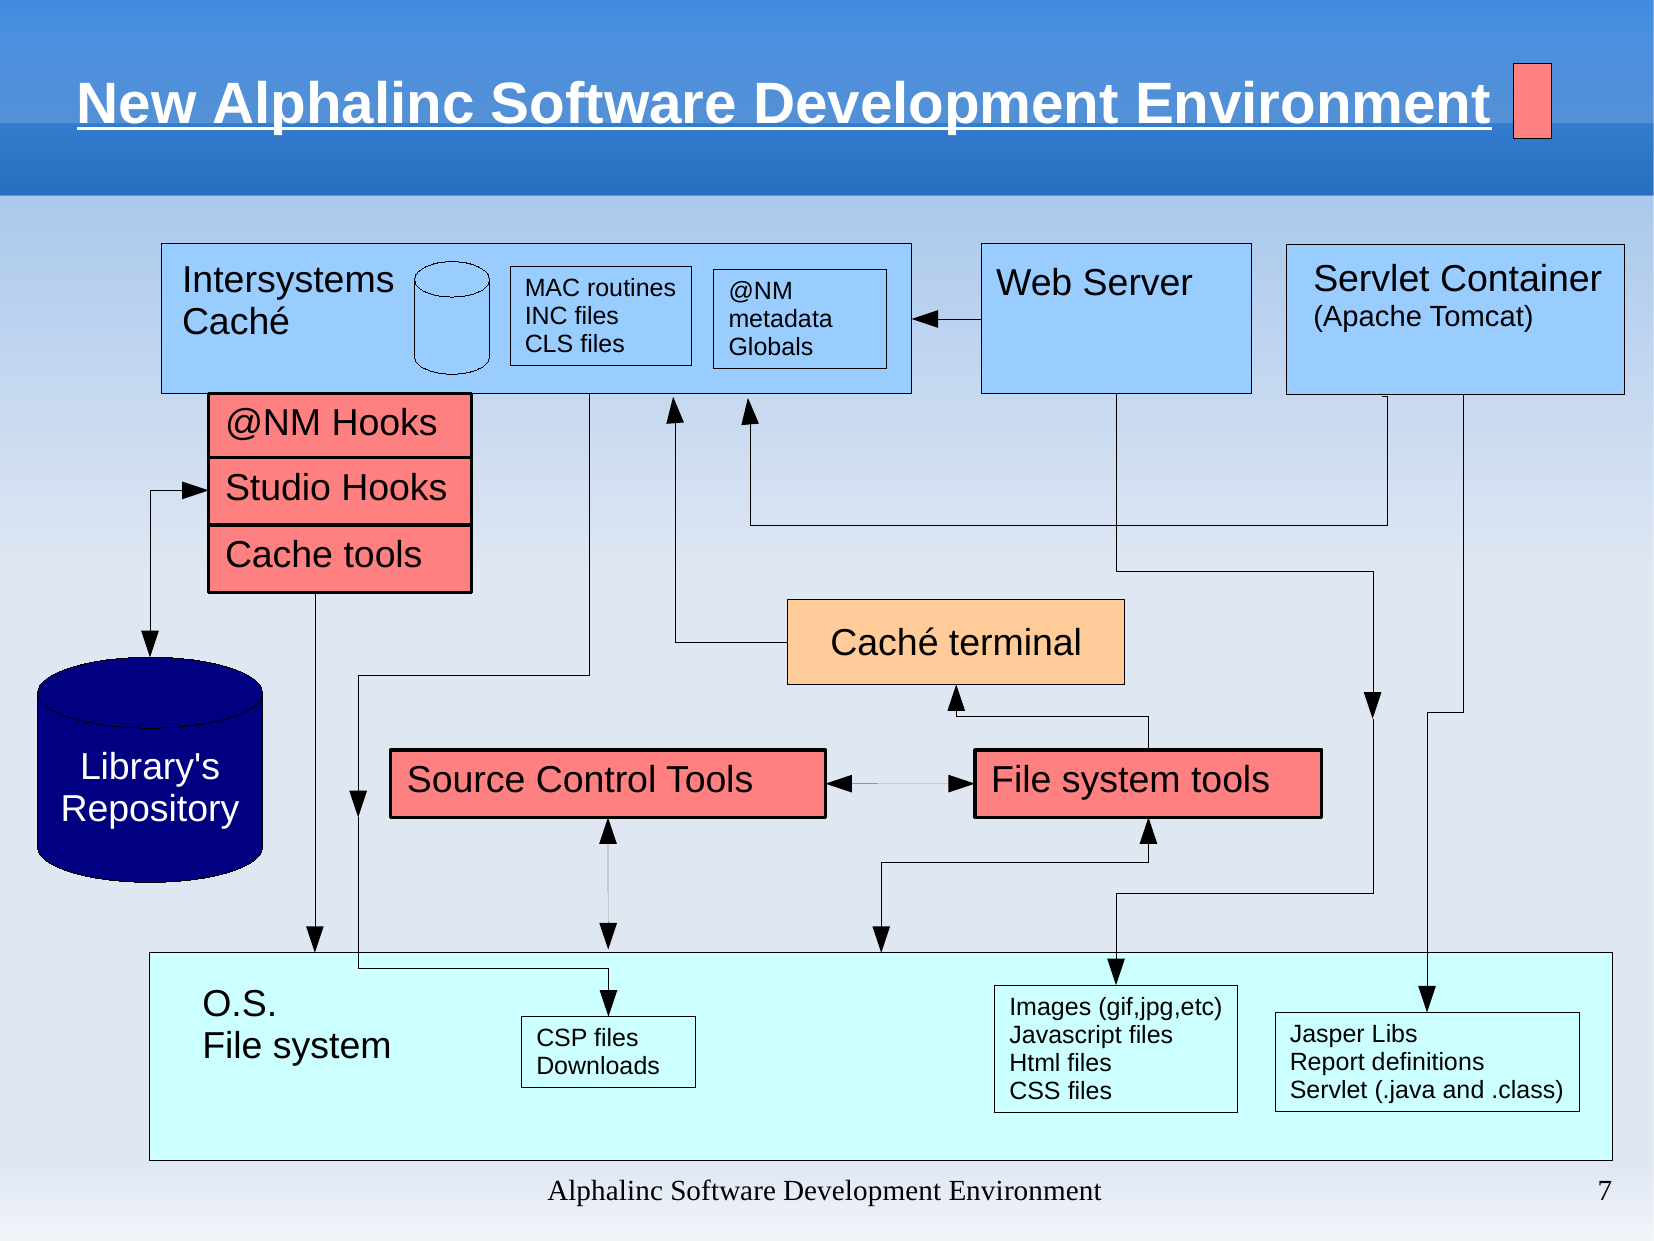

# New Alphalinc Software Development Environment
Intersystems
Caché
Web Server
Servlet Container
(Apache Tomcat)
MAC routines
INC files
CLS files
@NM metadata
Globals
@NM Hooks
Studio Hooks
Cache tools
Caché terminal
Library's
Repository
Source Control Tools
File system tools
O.S.
File system
Images (gif,jpg,etc)
Javascript files
Html files
CSS files
Jasper Libs
Report definitions
Servlet (.java and .class)
CSP files
Downloads
Alphalinc Software Development Environment
7